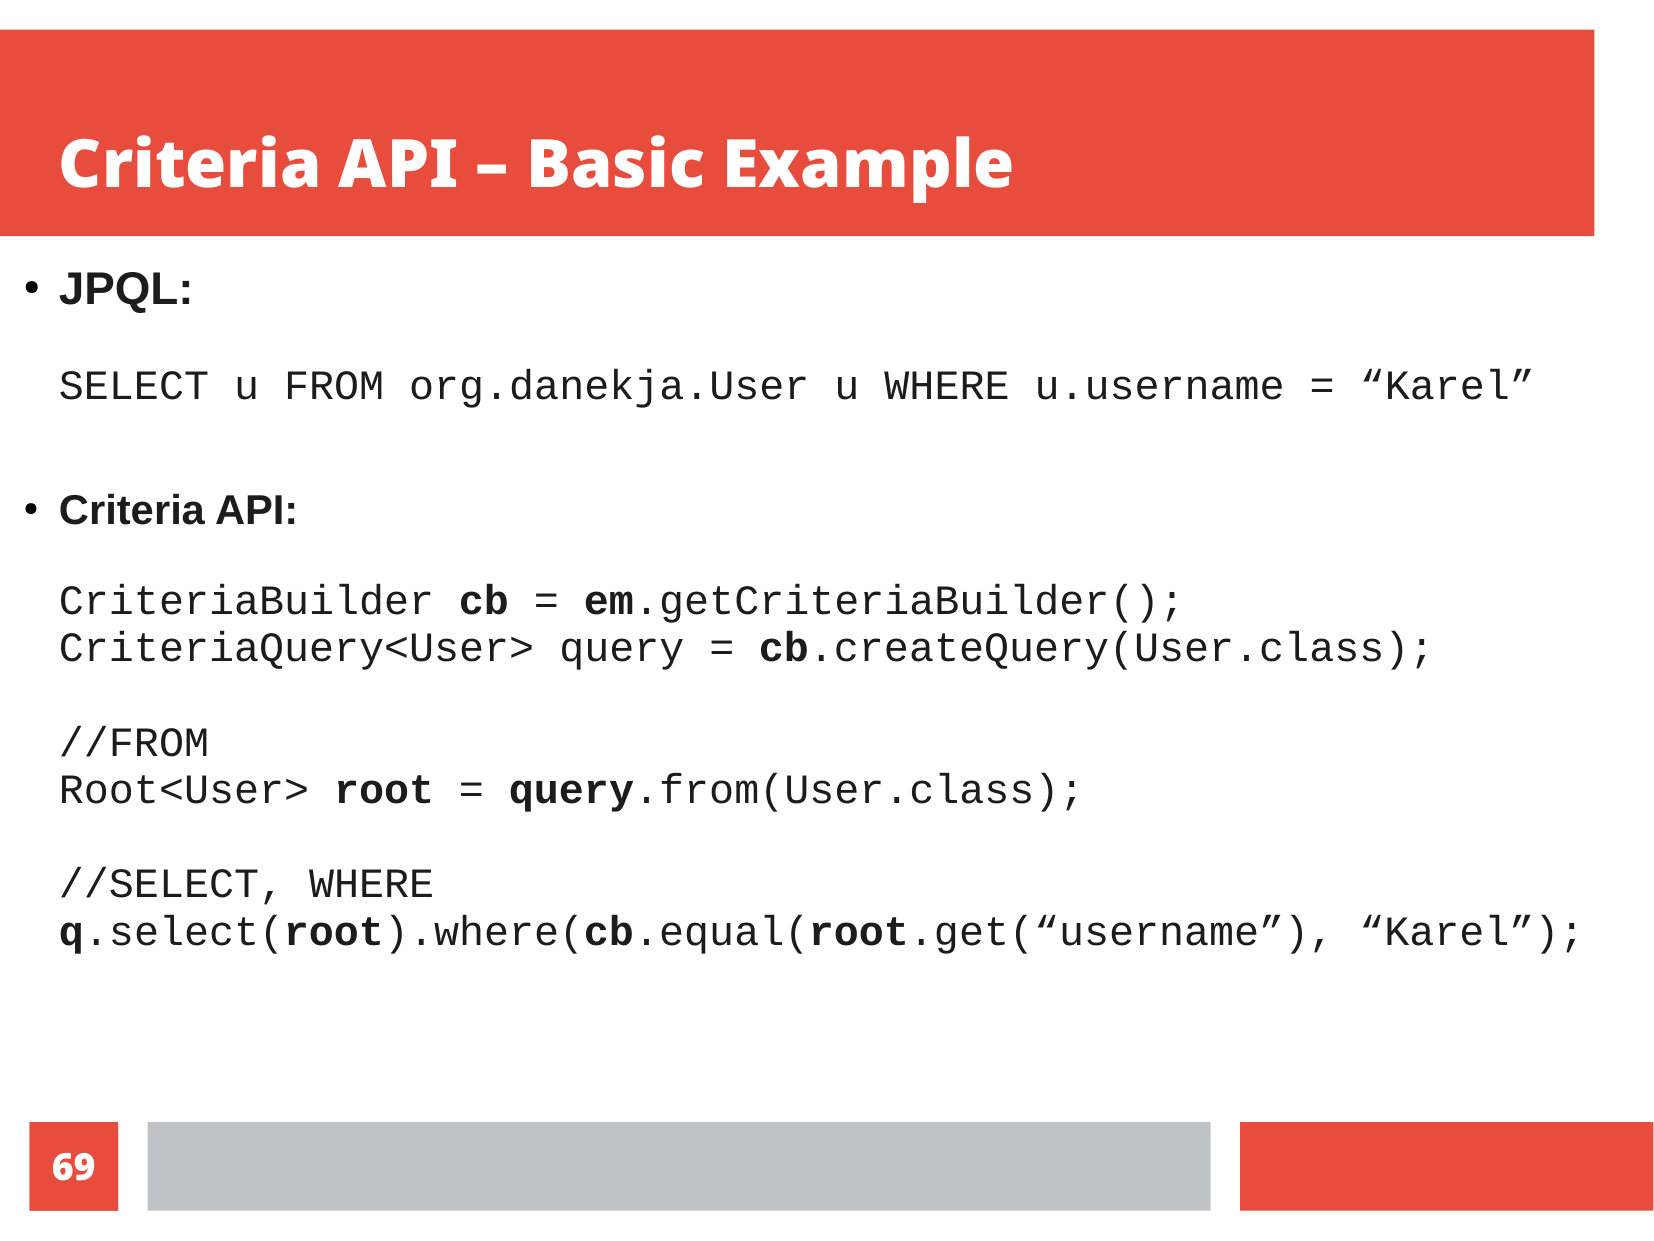

# Criteria API – Basic Example
JPQL:
SELECT u FROM org.danekja.User u WHERE u.username = “Karel”
Criteria API:
CriteriaBuilder cb = em.getCriteriaBuilder();
CriteriaQuery<User> query = cb.createQuery(User.class);
//FROM
Root<User> root = query.from(User.class);
//SELECT, WHERE
q.select(root).where(cb.equal(root.get(“username”), “Karel”);
69